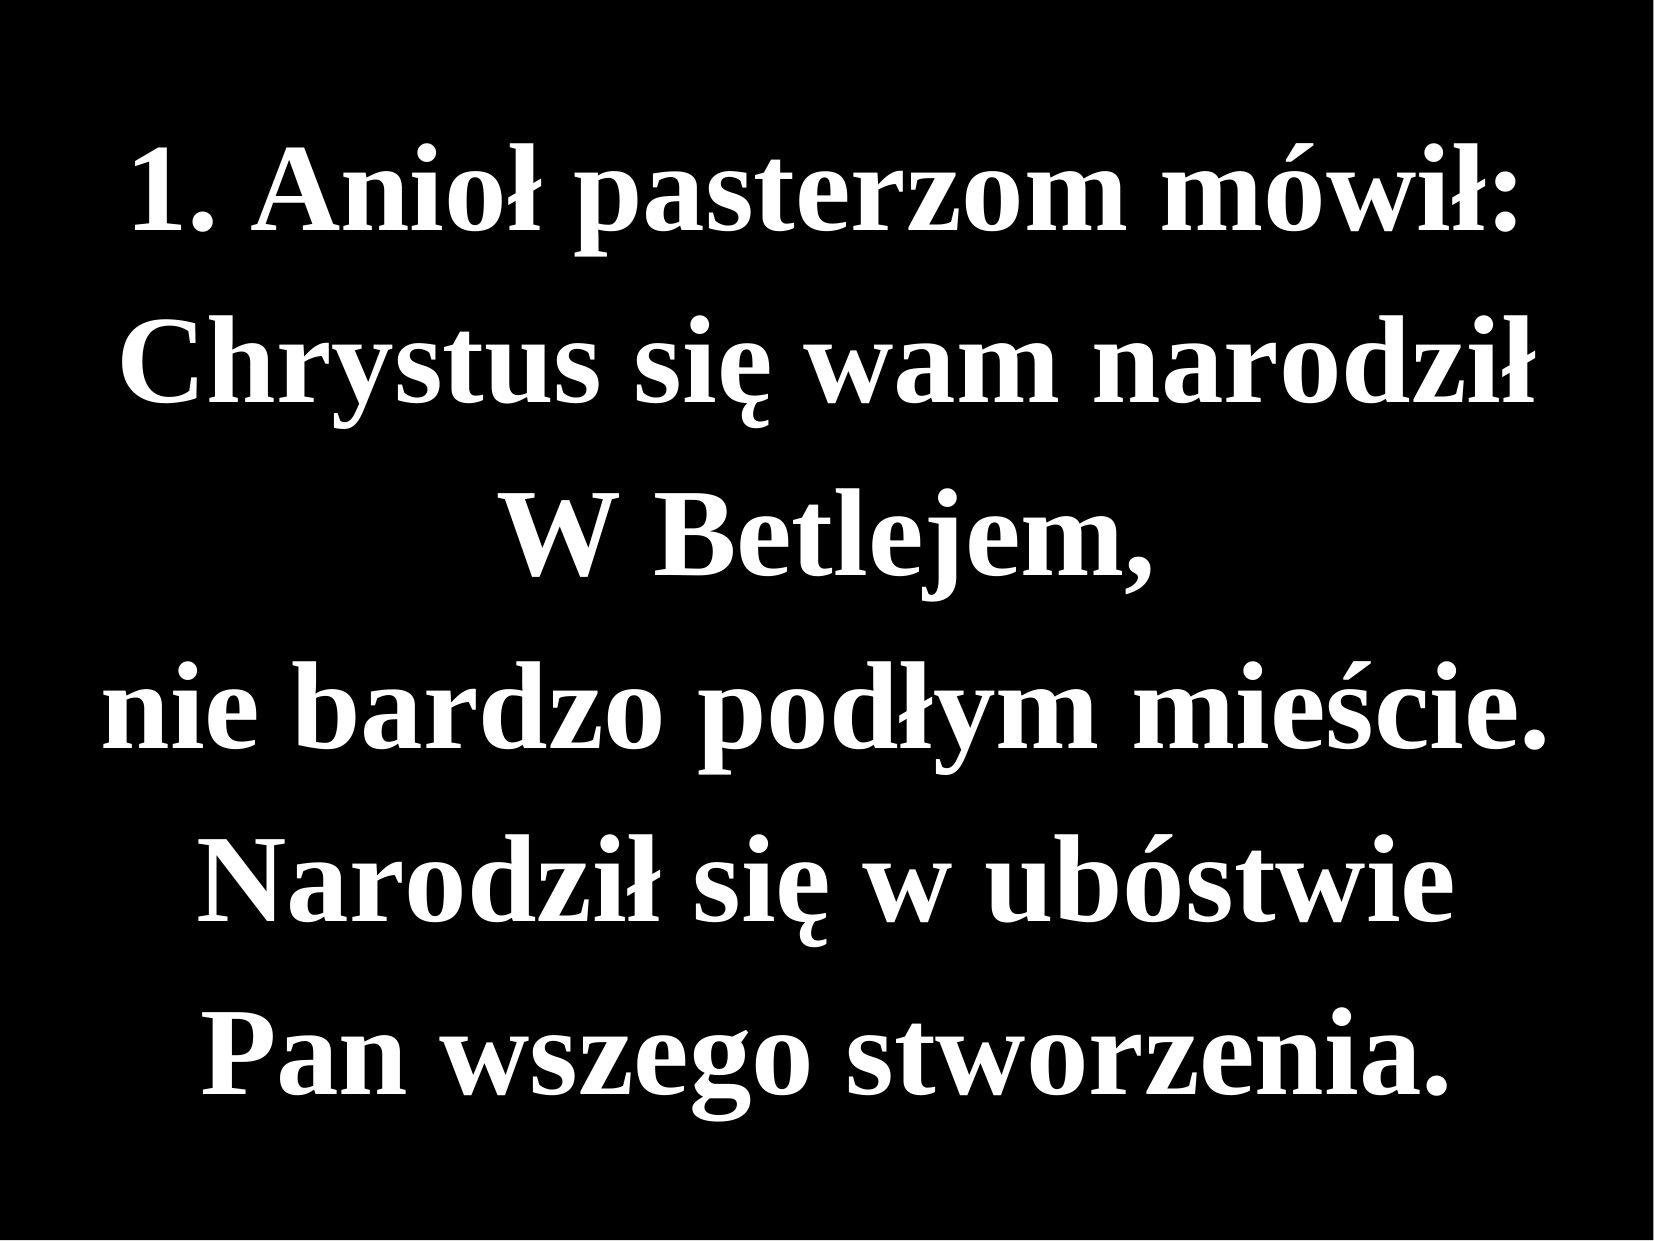

# 1. Anioł pasterzom mówił: ppp Chrystus się wam narodził ppp W Betlejem, ppp nie bardzo podłym mieście. ppp Narodził się w ubóstwie ppp Pan wszego stworzenia.